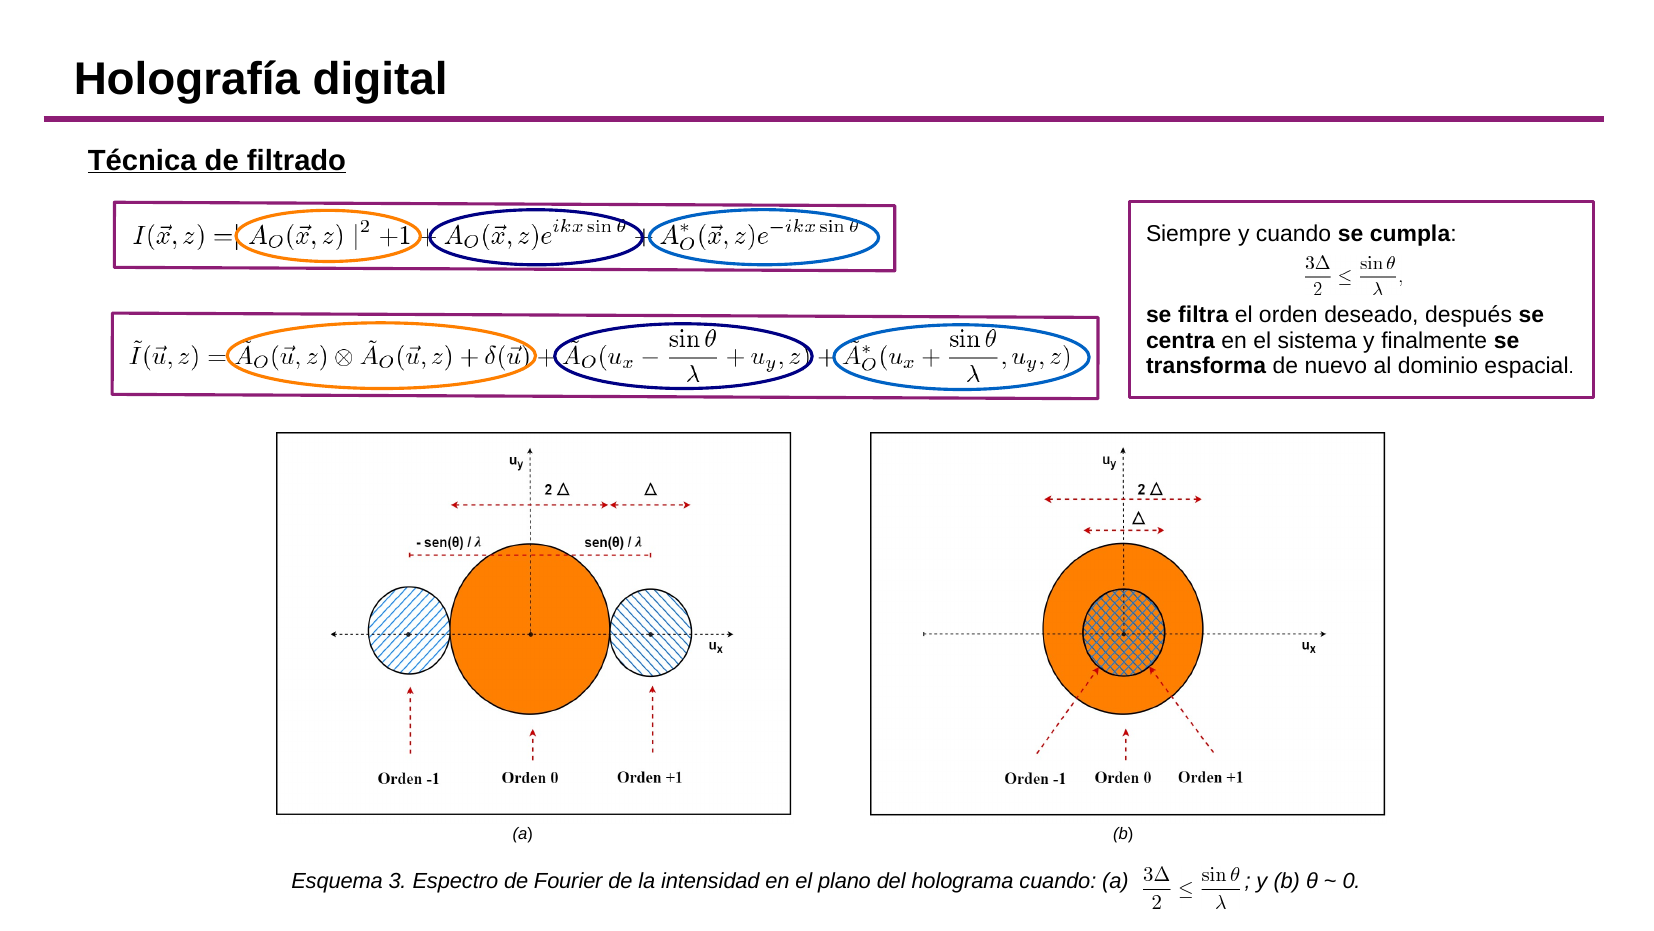

# Holografía digital
Técnica de filtrado
Siempre y cuando se cumpla:
se filtra el orden deseado, después se centra en el sistema y finalmente se transforma de nuevo al dominio espacial.
(a)
(b)
Esquema 3. Espectro de Fourier de la intensidad en el plano del holograma cuando: (a) ; y (b) θ ~ 0.